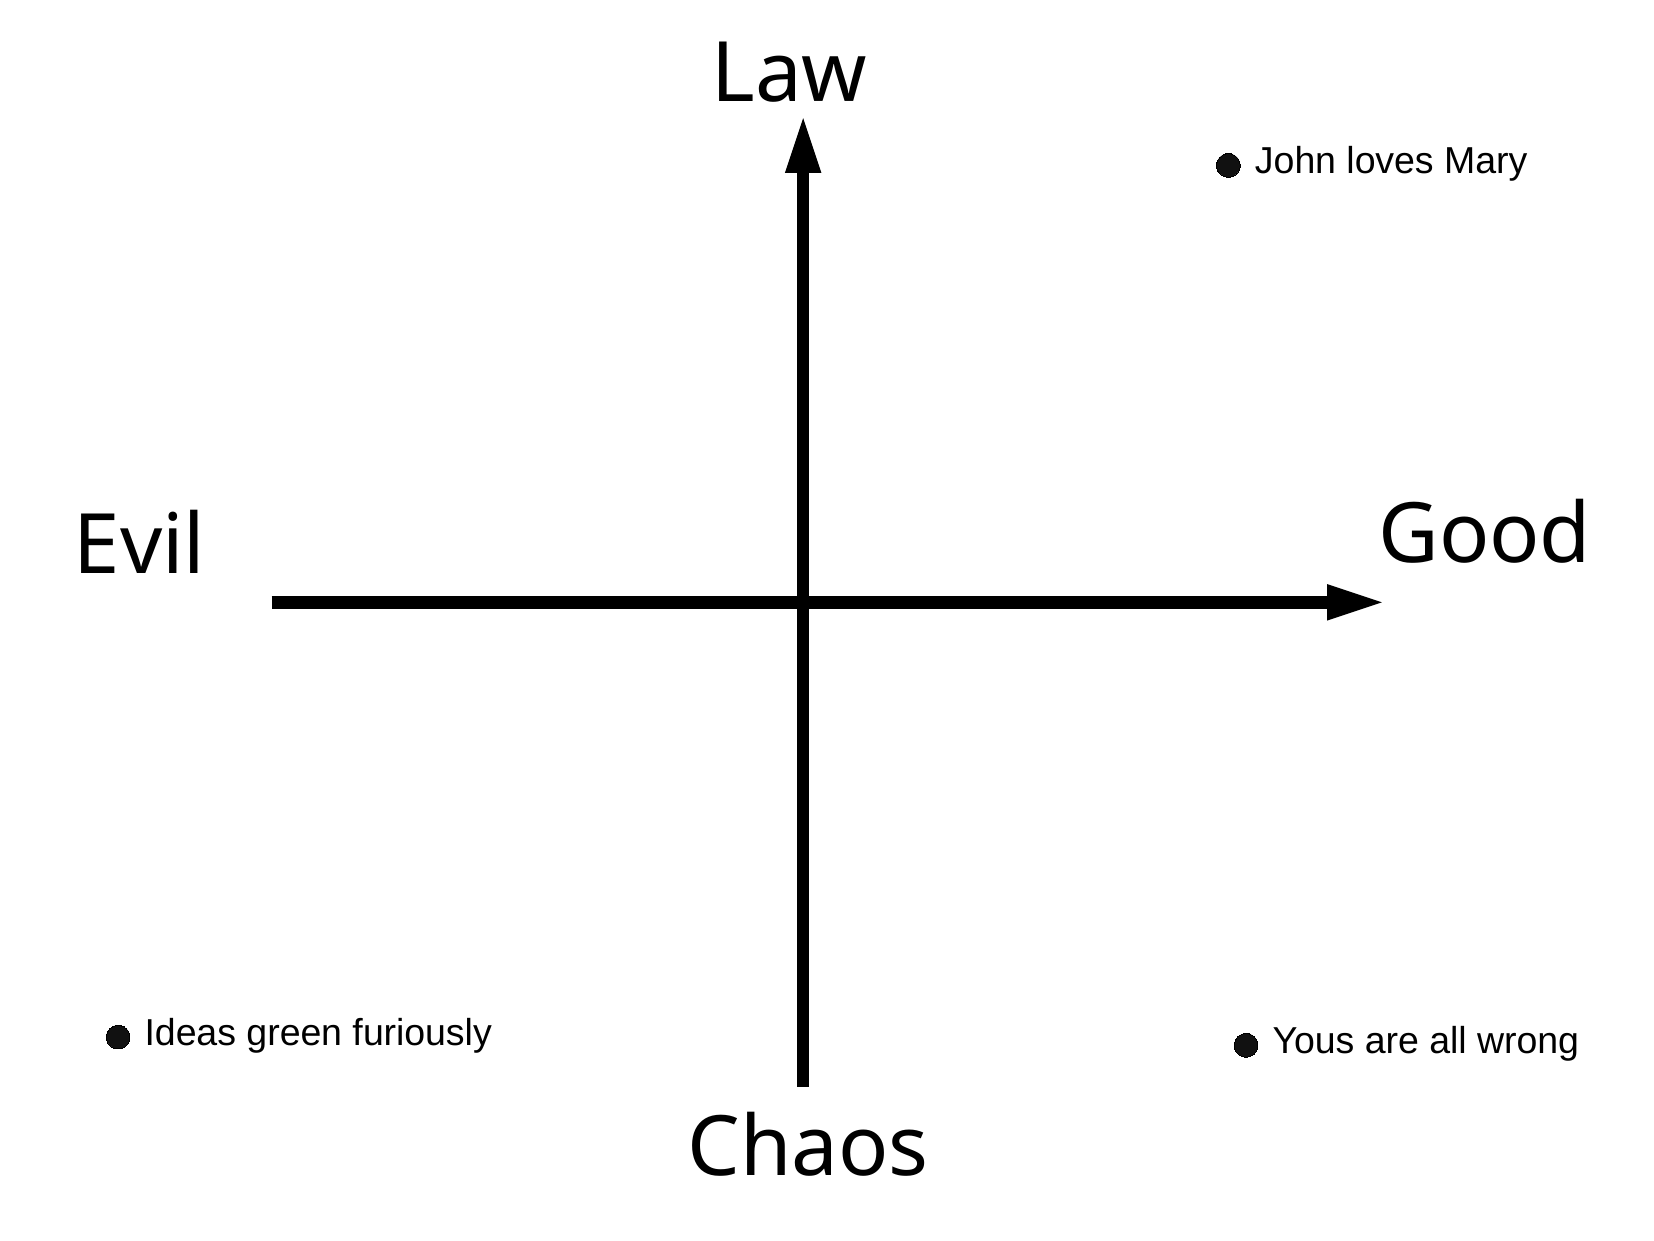

Law
John loves Mary
Good
Evil
Ideas green furiously
Yous are all wrong
Chaos